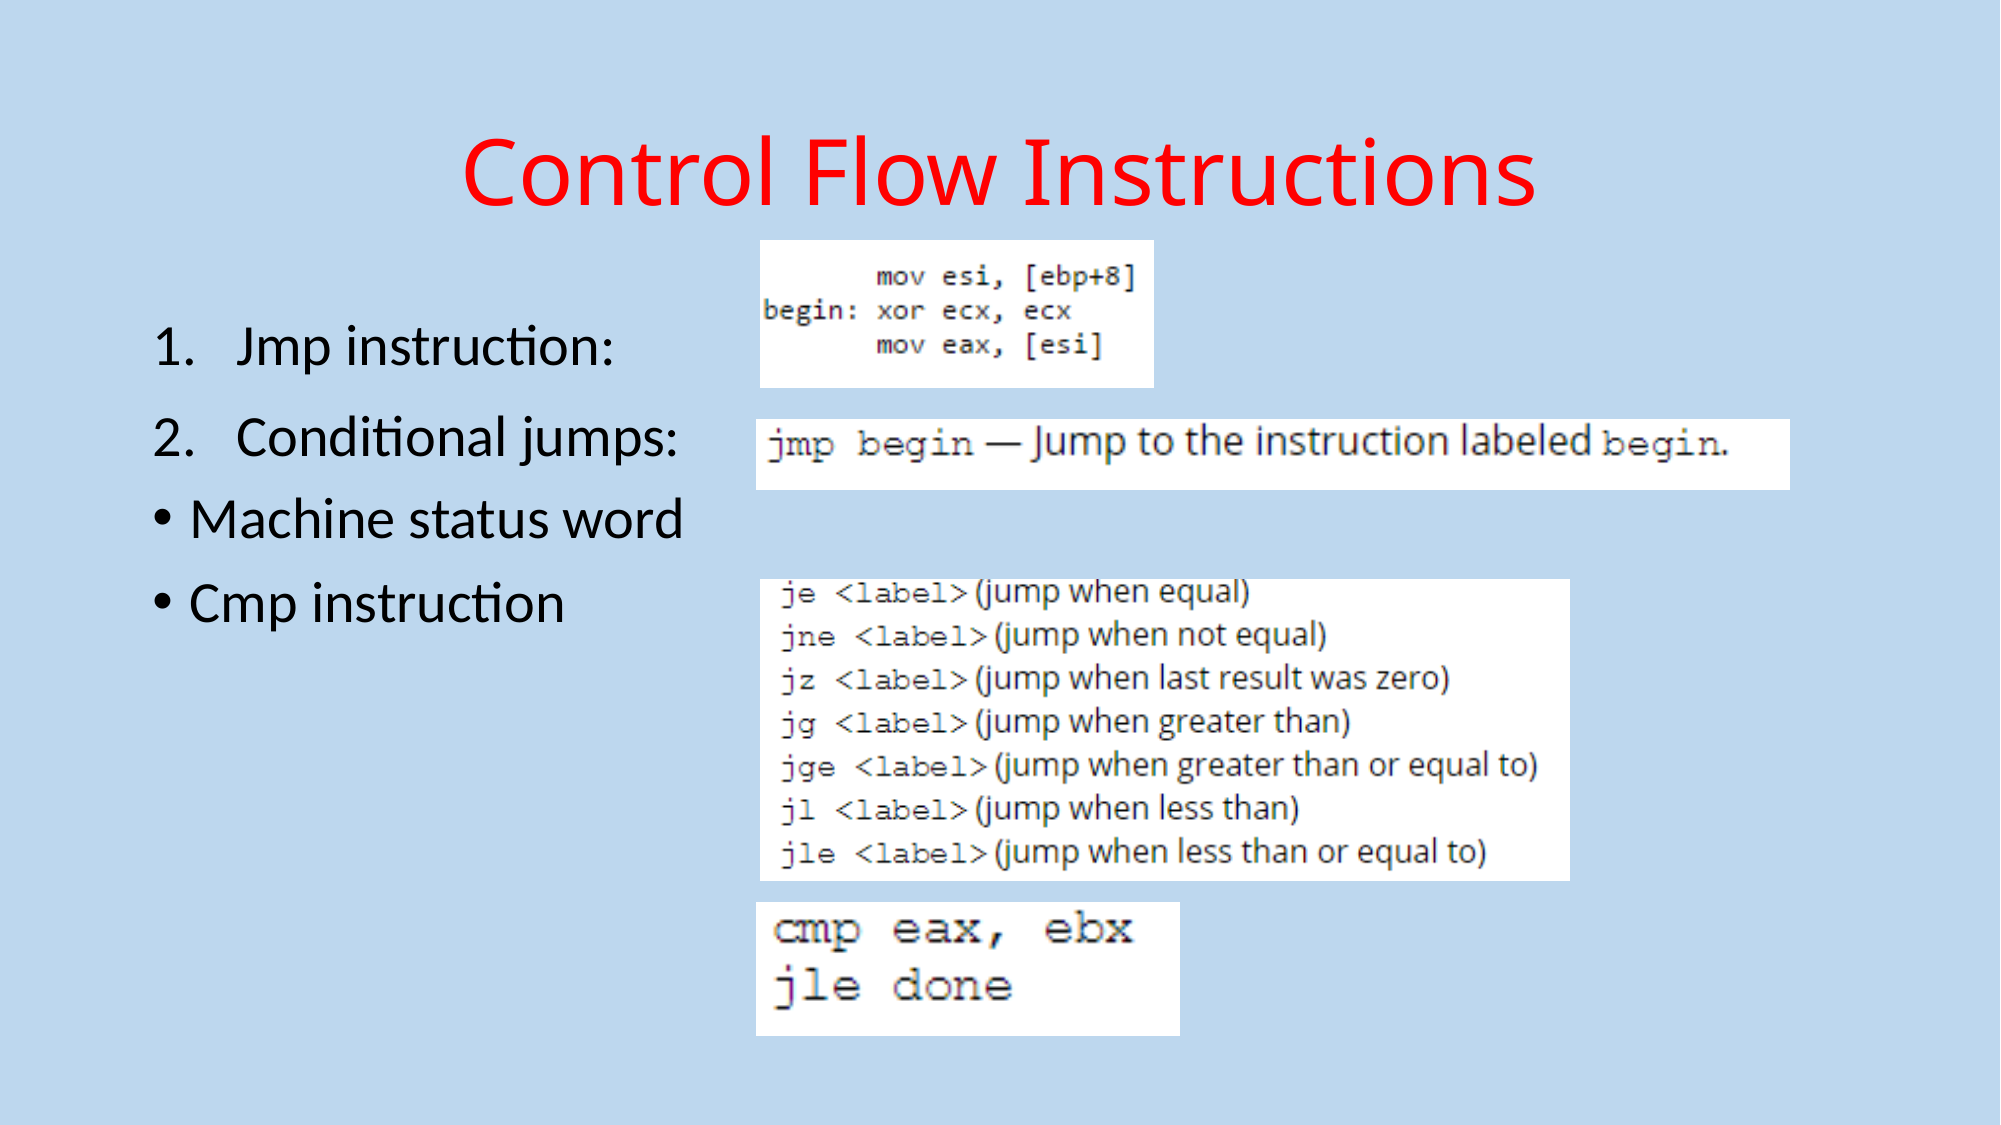

# Control Flow Instructions
Jmp instruction:
Conditional jumps:
Machine status word
Cmp instruction